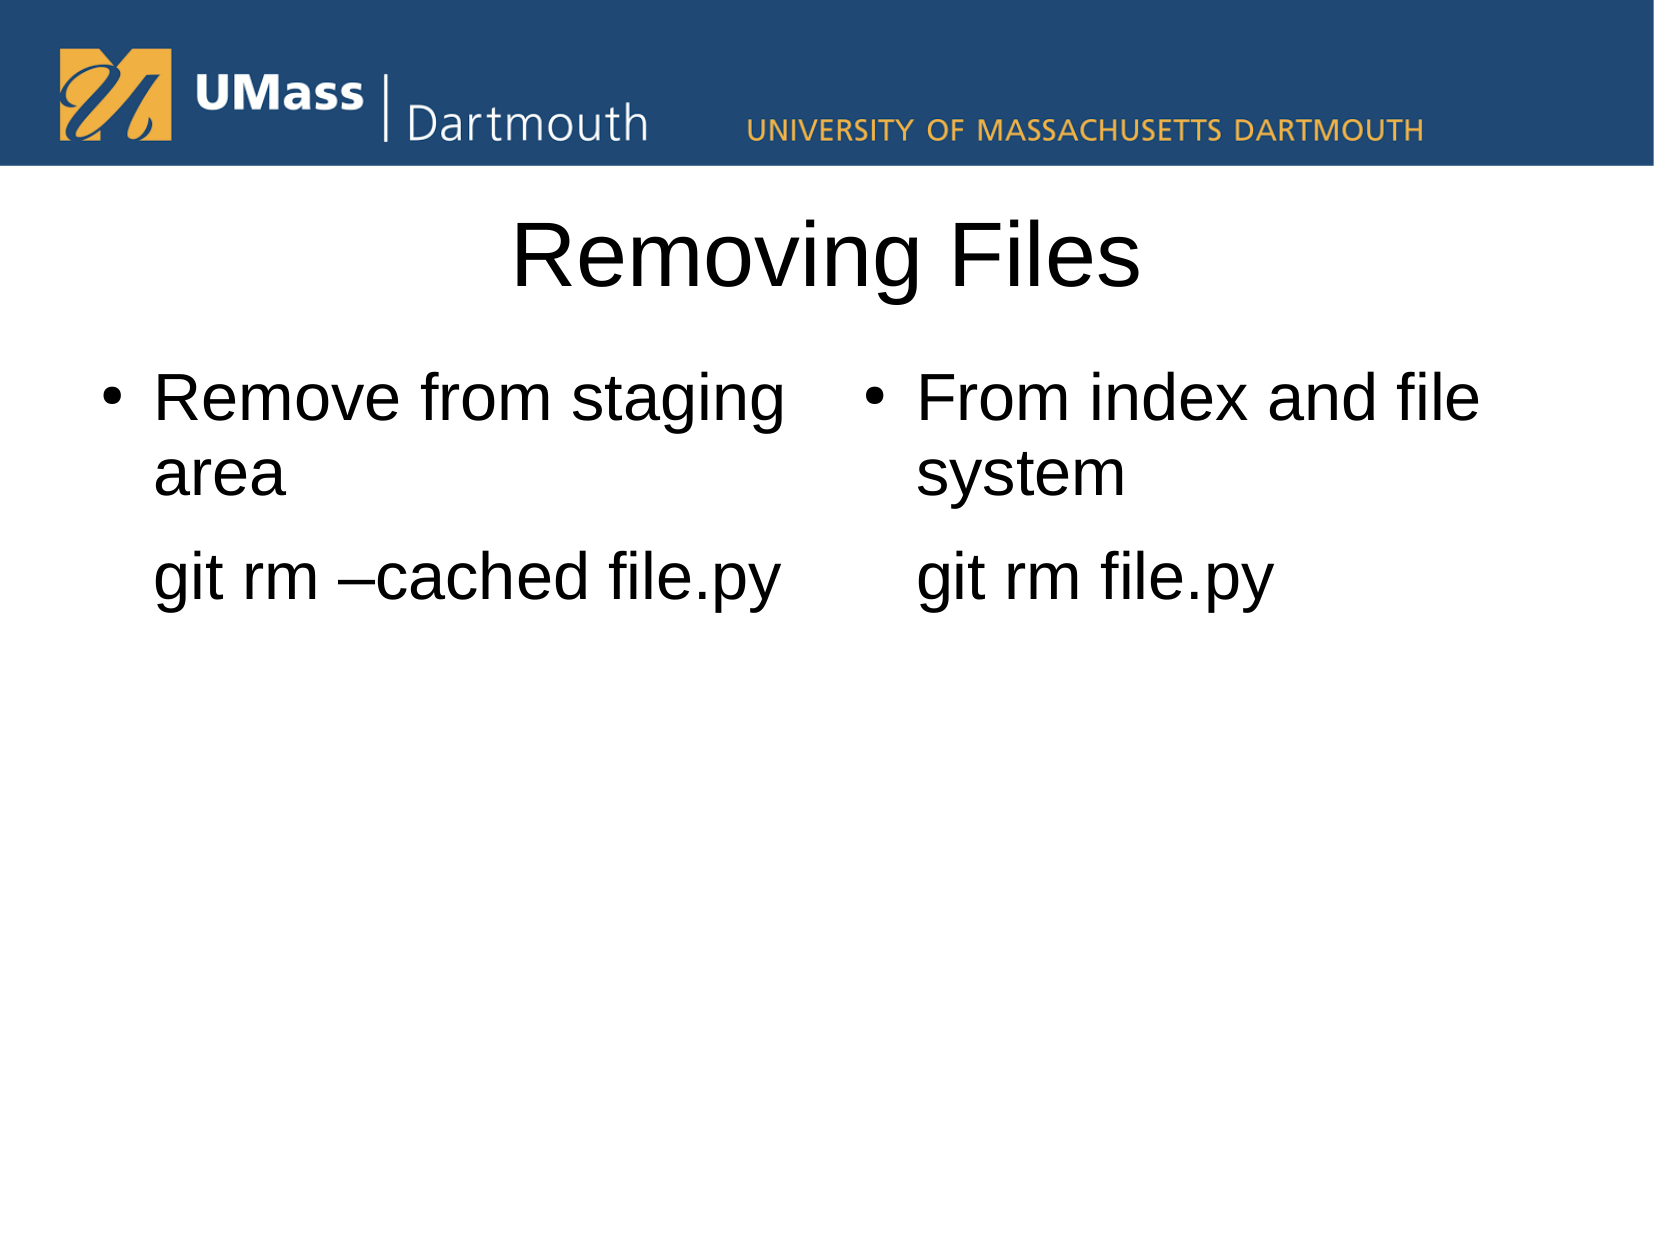

# Removing Files
Remove from staging area
git rm –cached file.py
From index and file system
git rm file.py